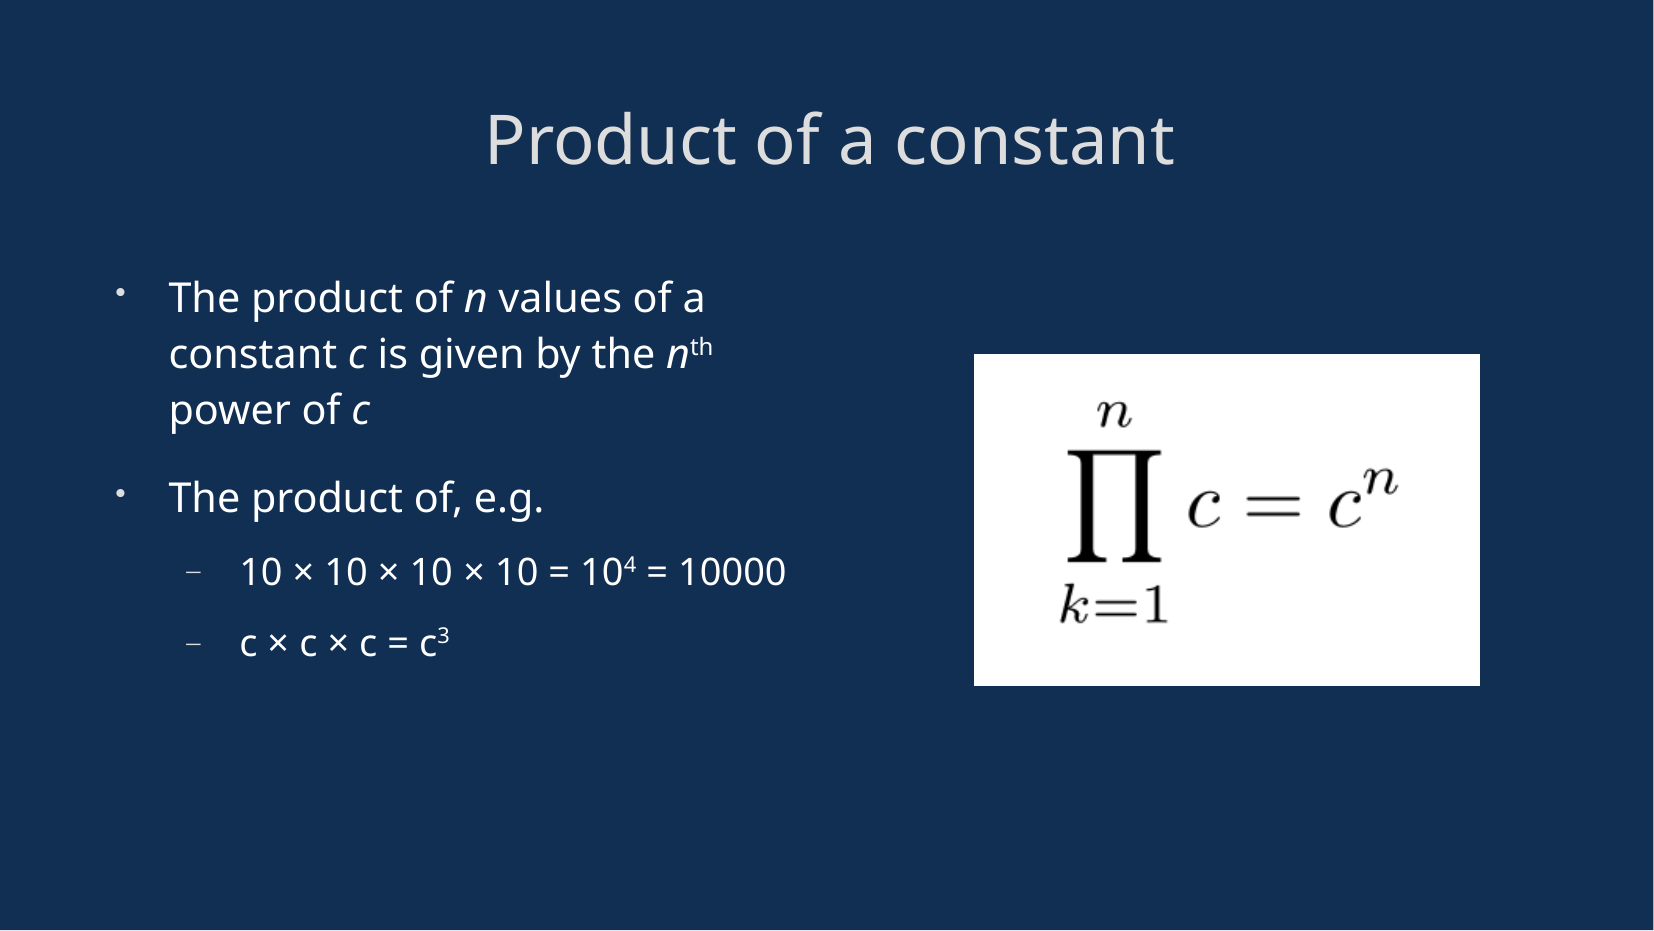

# Product of a constant
The product of n values of a constant c is given by the nth power of c
The product of, e.g.
10 × 10 × 10 × 10 = 104 = 10000
c × c × c = c3